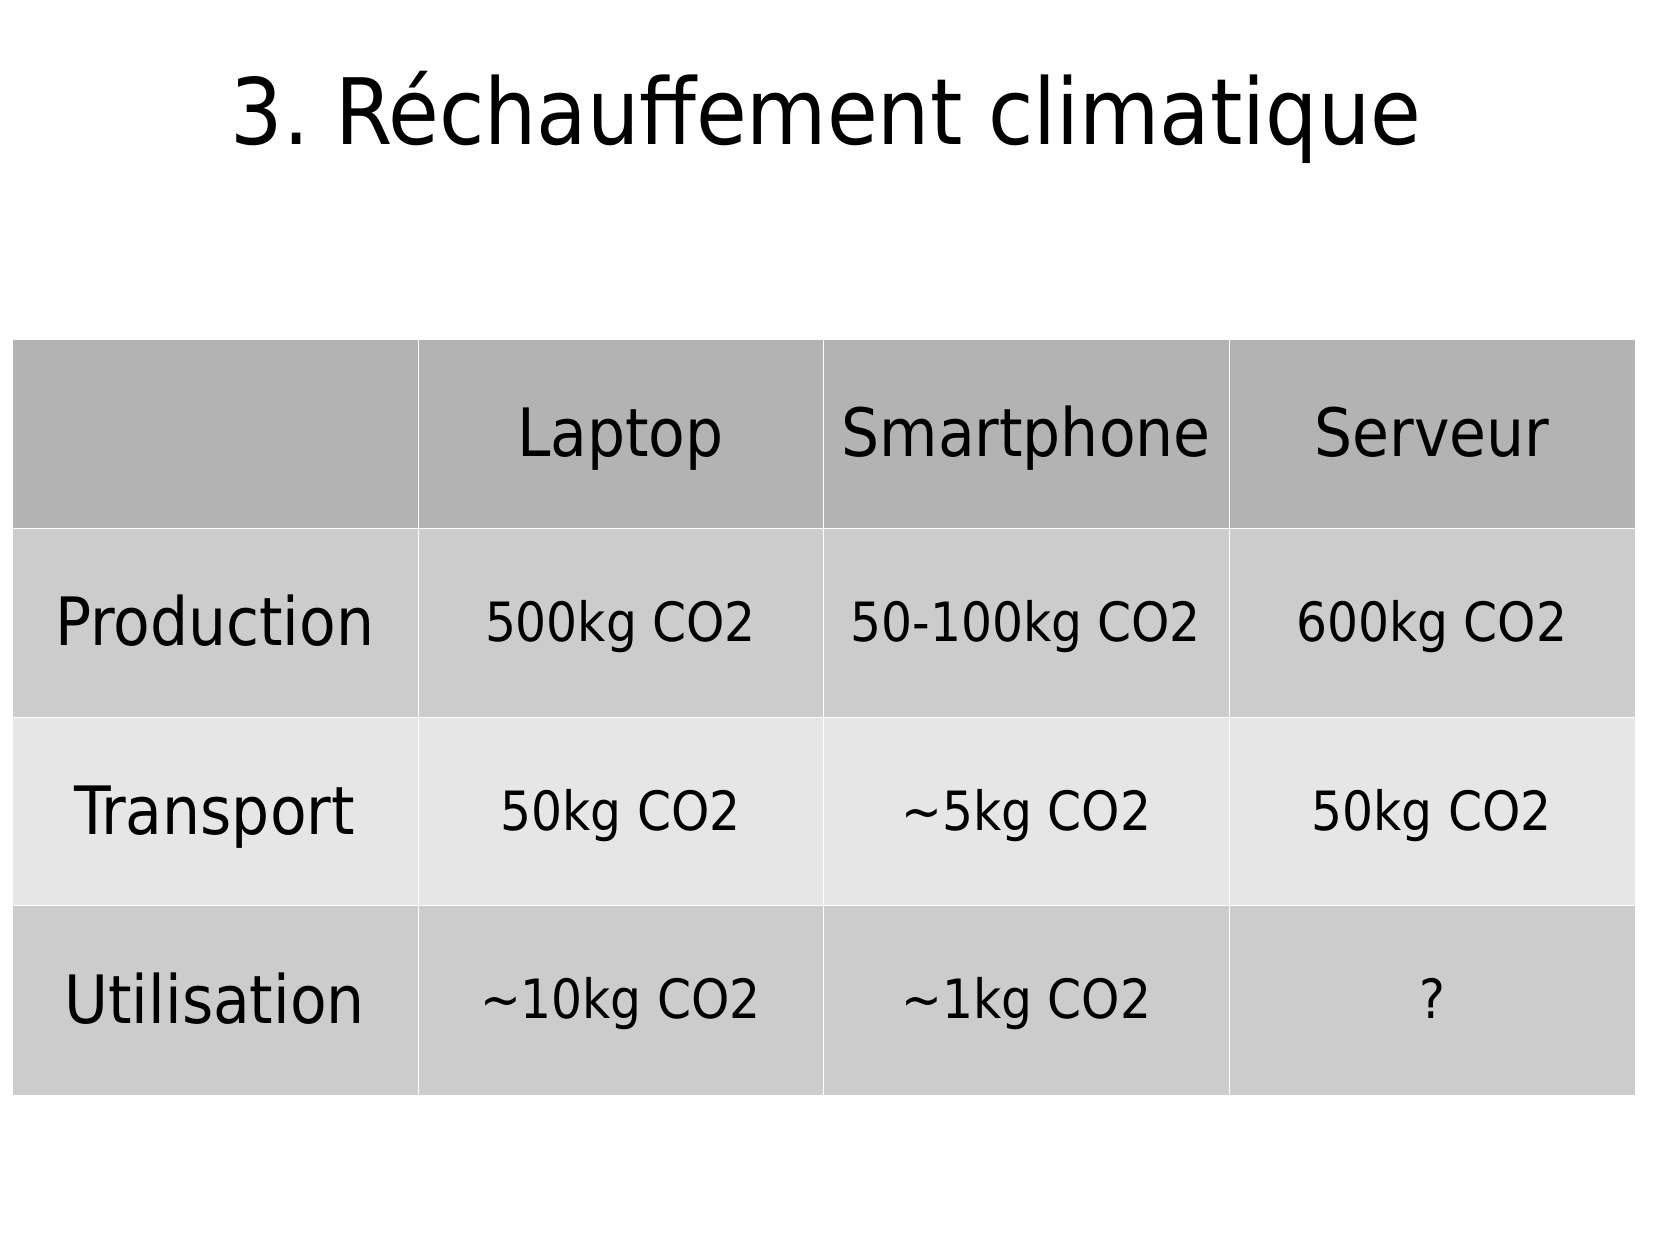

# 3. Réchauffement climatique
| | Laptop | Smartphone | Serveur |
| --- | --- | --- | --- |
| Production | 500kg CO2 | 50-100kg CO2 | 600kg CO2 |
| Transport | 50kg CO2 | ~5kg CO2 | 50kg CO2 |
| Utilisation | ~10kg CO2 | ~1kg CO2 | ? |